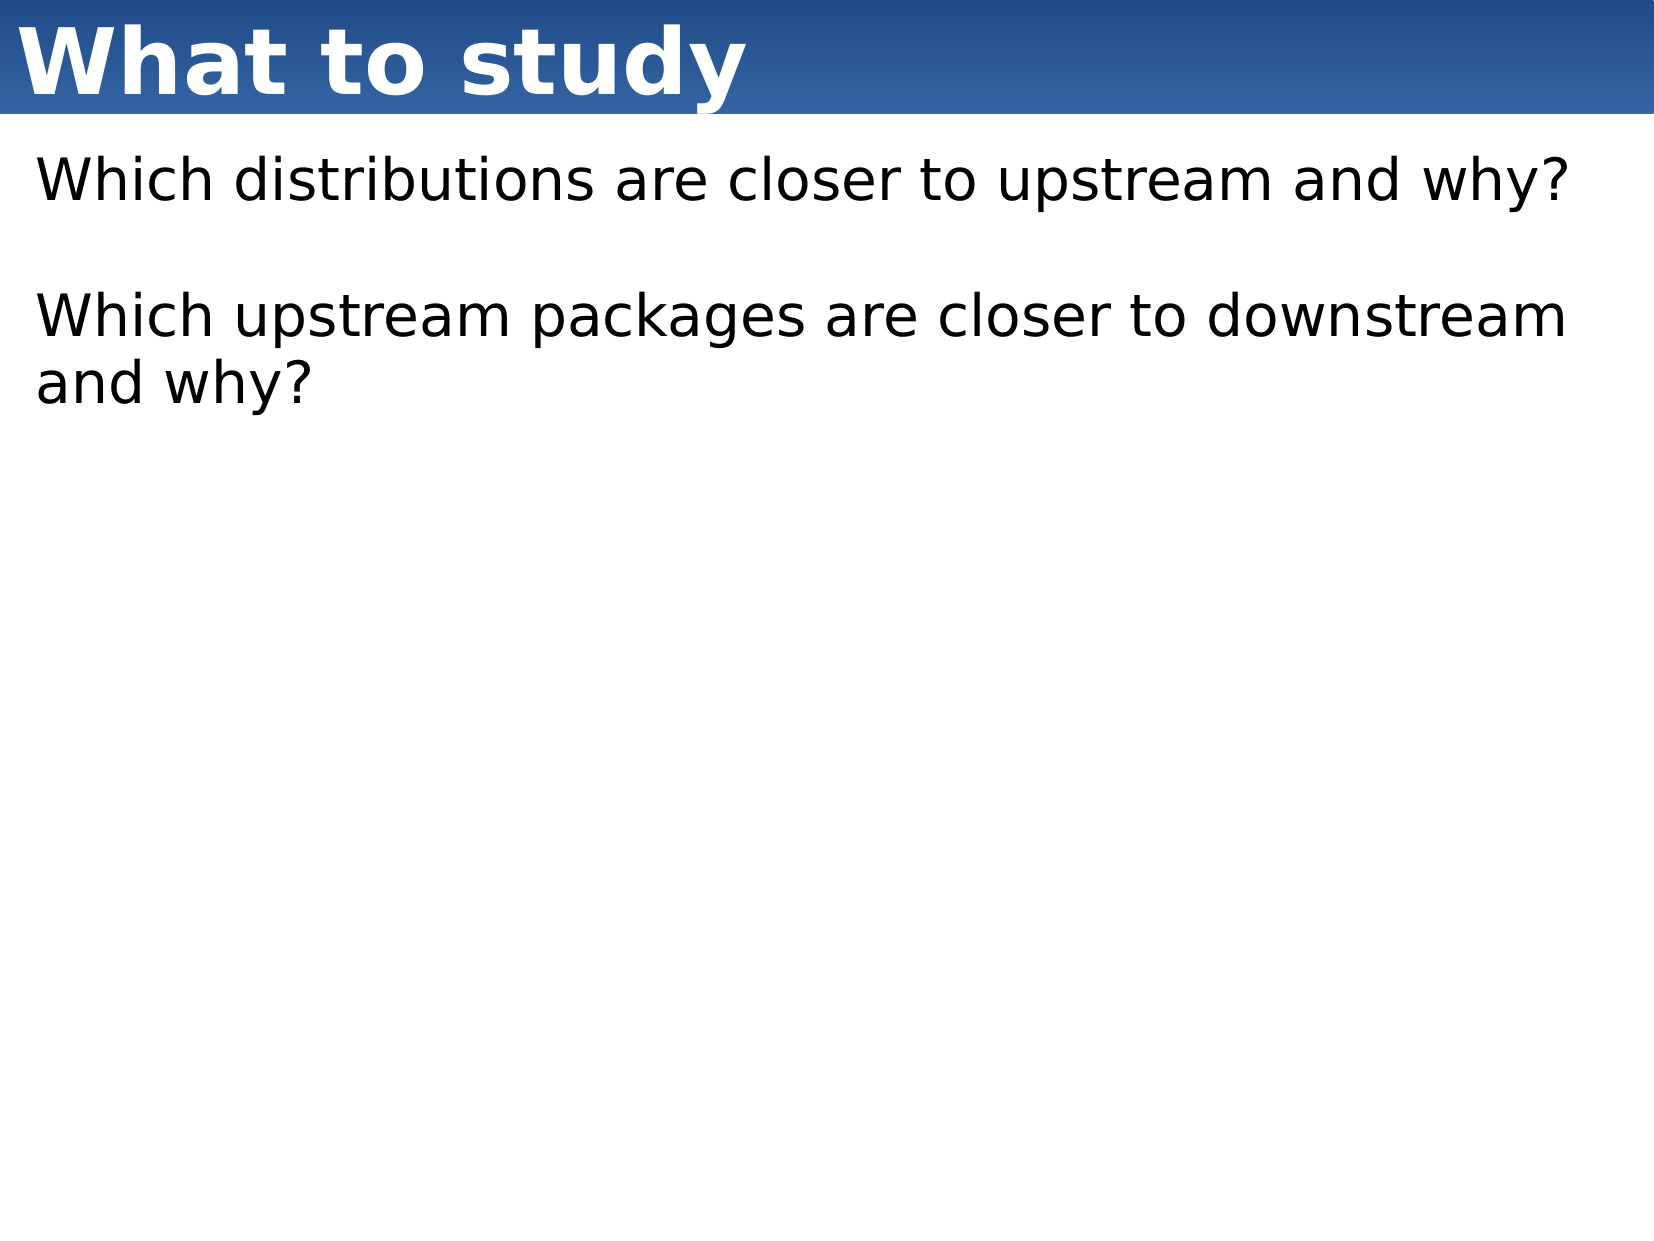

What to study
Which distributions are closer to upstream and why?
Which upstream packages are closer to downstream and why?